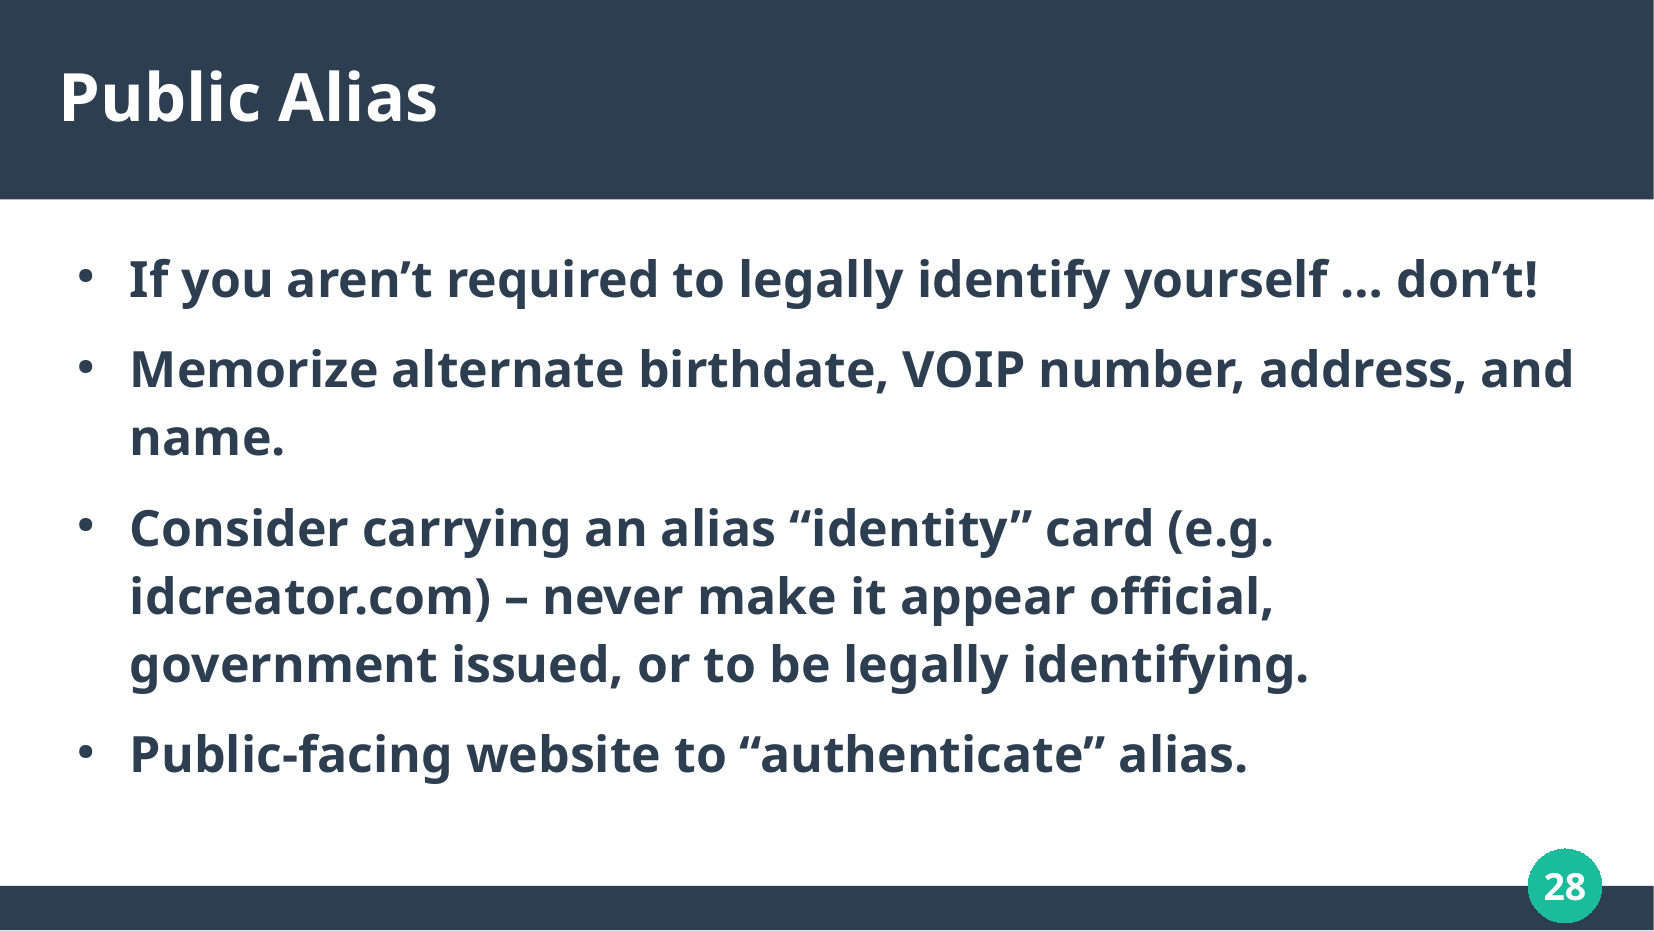

# Public Alias
If you aren’t required to legally identify yourself … don’t!
Memorize alternate birthdate, VOIP number, address, and name.
Consider carrying an alias “identity” card (e.g. idcreator.com) – never make it appear official, government issued, or to be legally identifying.
Public-facing website to “authenticate” alias.
28